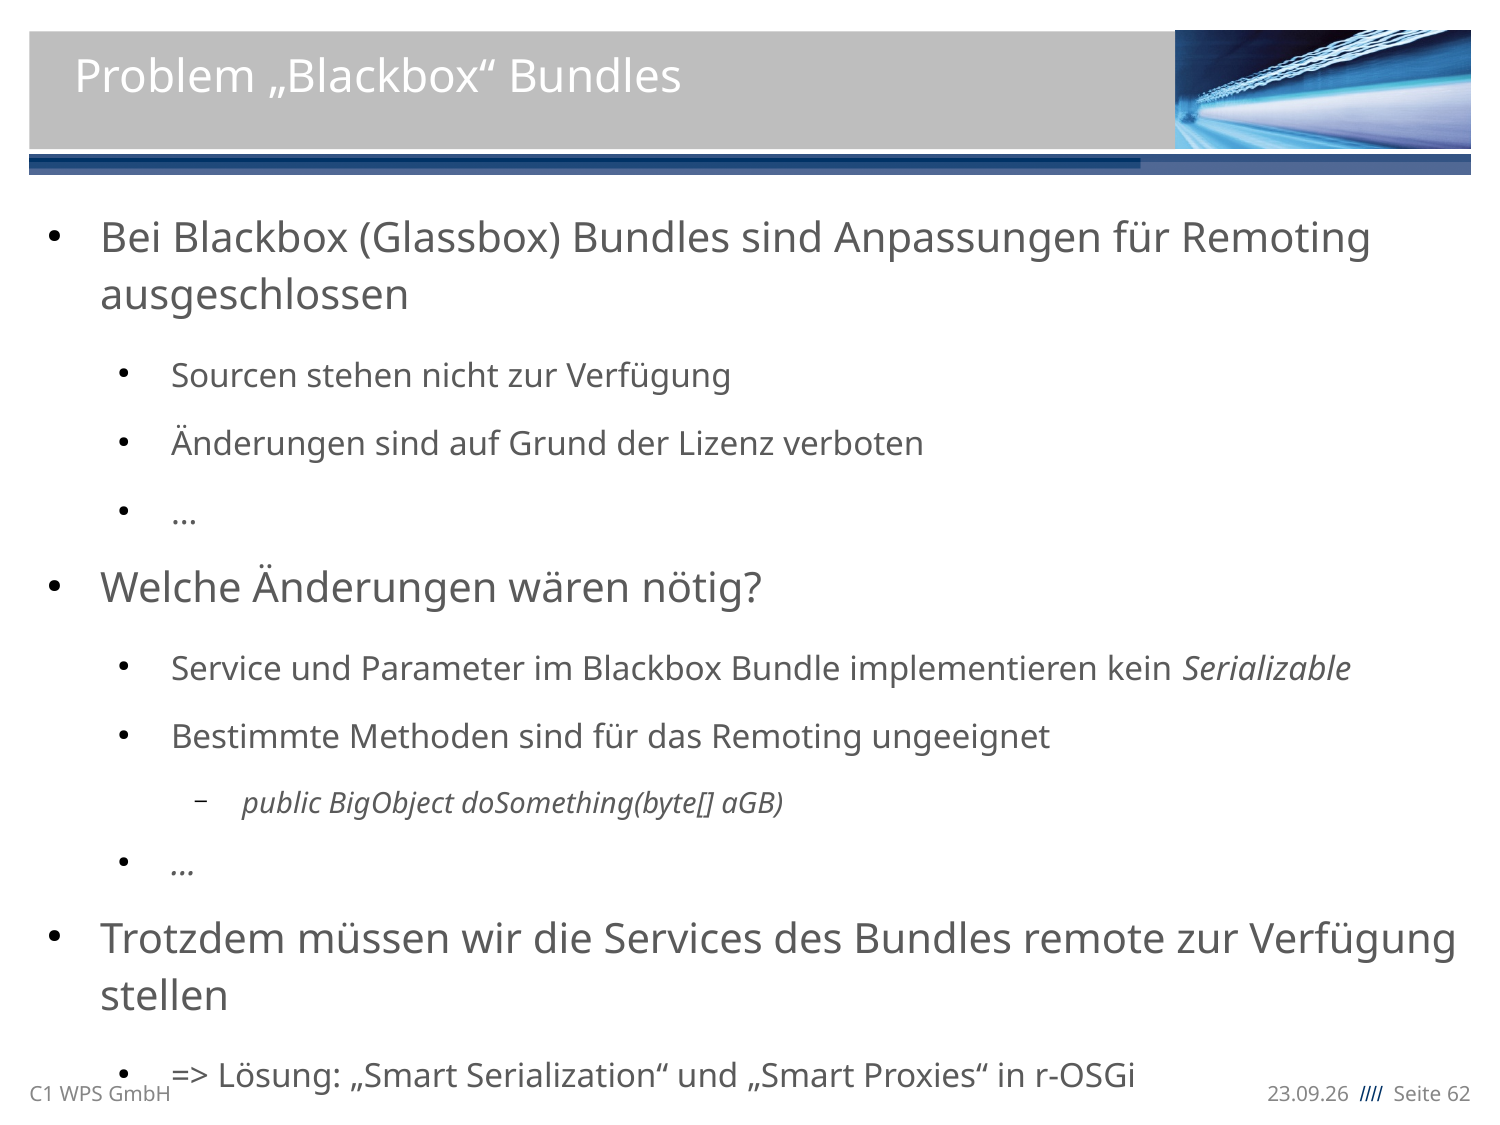

Problem „Blackbox“ Bundles
#
Bei Blackbox (Glassbox) Bundles sind Anpassungen für Remoting ausgeschlossen
Sourcen stehen nicht zur Verfügung
Änderungen sind auf Grund der Lizenz verboten
…
Welche Änderungen wären nötig?
Service und Parameter im Blackbox Bundle implementieren kein Serializable
Bestimmte Methoden sind für das Remoting ungeeignet
public BigObject doSomething(byte[] aGB)
...
Trotzdem müssen wir die Services des Bundles remote zur Verfügung stellen
=> Lösung: „Smart Serialization“ und „Smart Proxies“ in r-OSGi